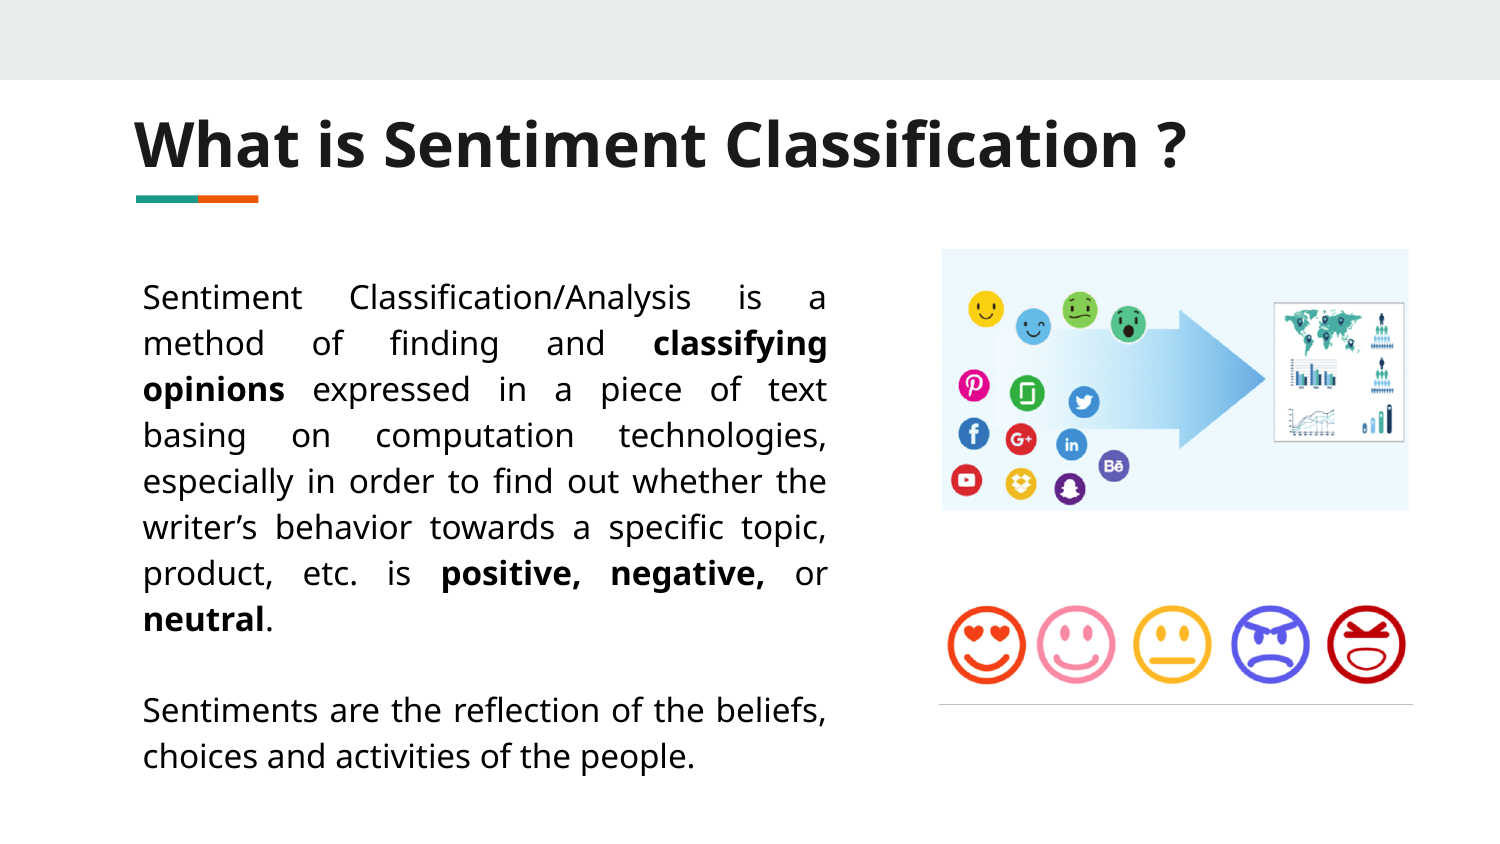

# What is Sentiment Classification ?
Sentiment Classification/Analysis is a method of finding and classifying opinions expressed in a piece of text basing on computation technologies, especially in order to find out whether the writer’s behavior towards a specific topic, product, etc. is positive, negative, or neutral.
Sentiments are the reflection of the beliefs, choices and activities of the people.